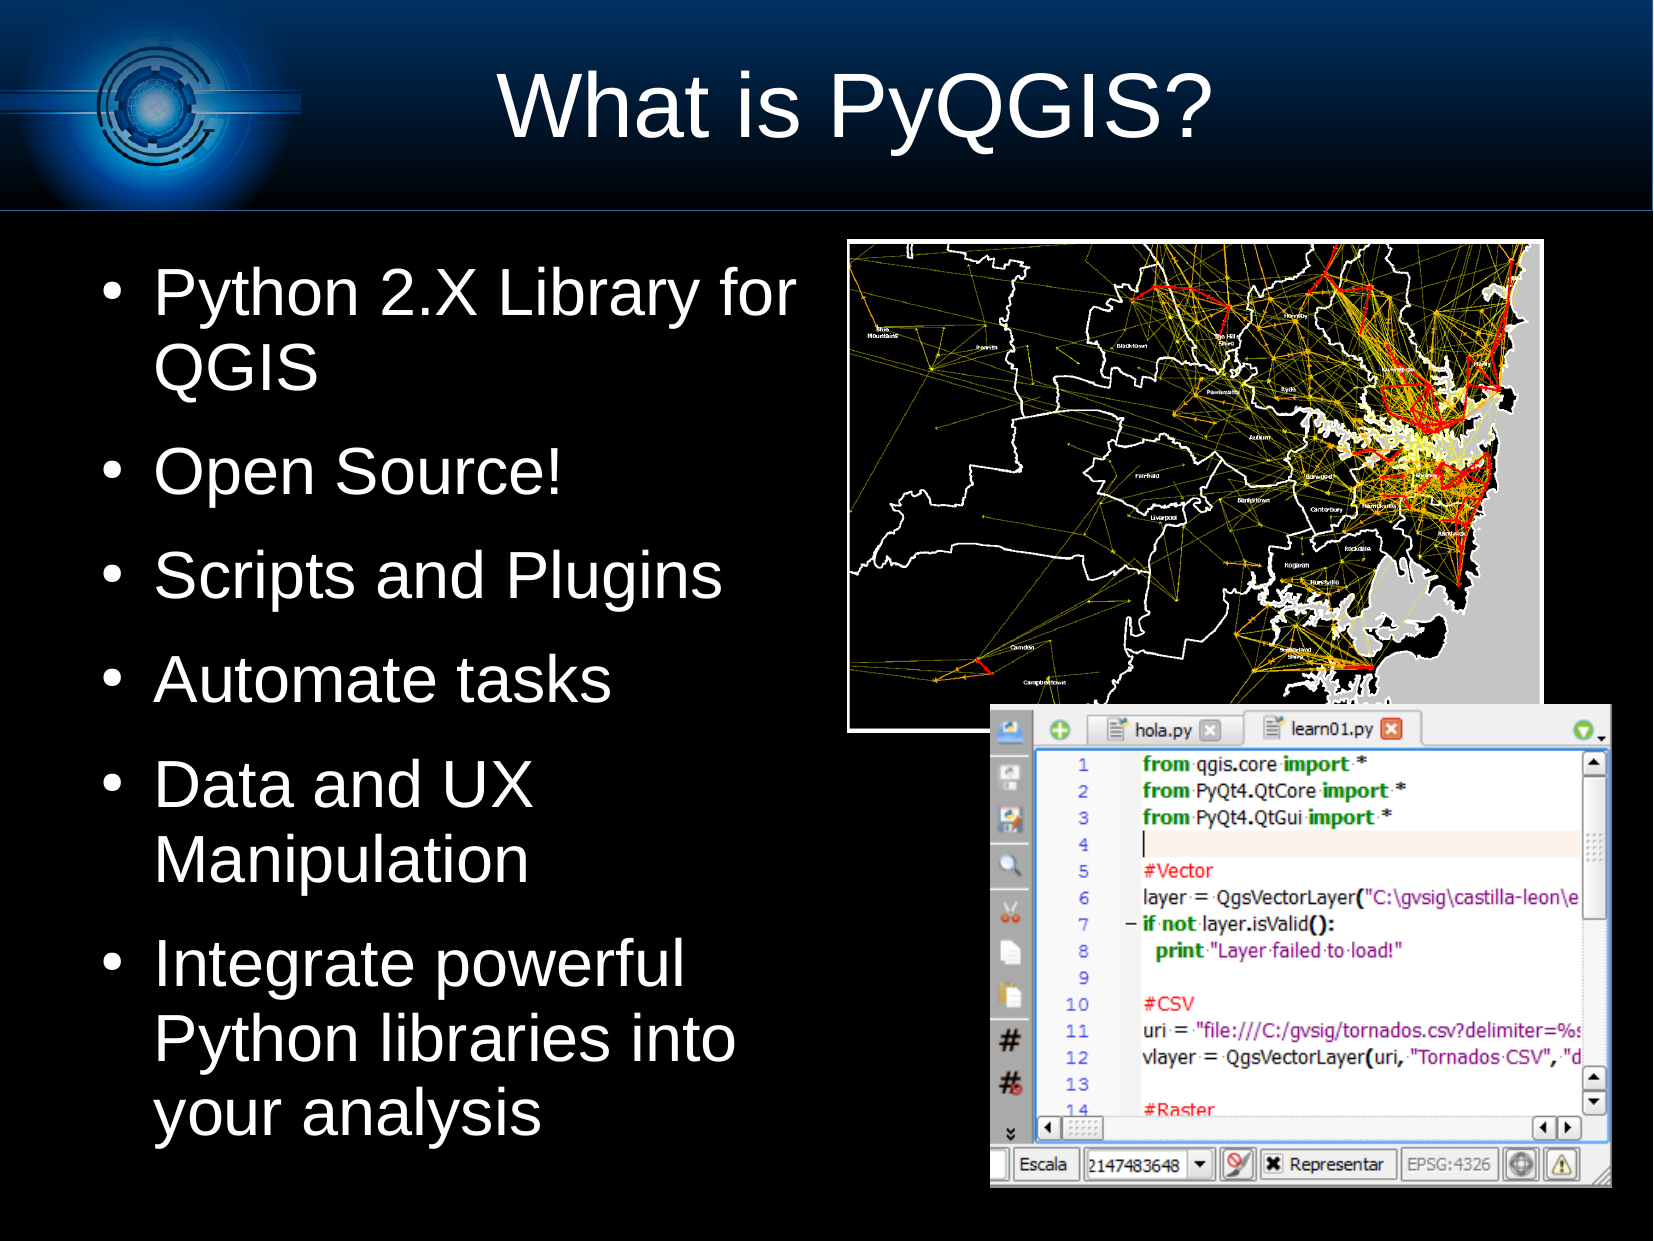

# What is PyQGIS?
Python 2.X Library for QGIS
Open Source!
Scripts and Plugins
Automate tasks
Data and UX Manipulation
Integrate powerful Python libraries into your analysis